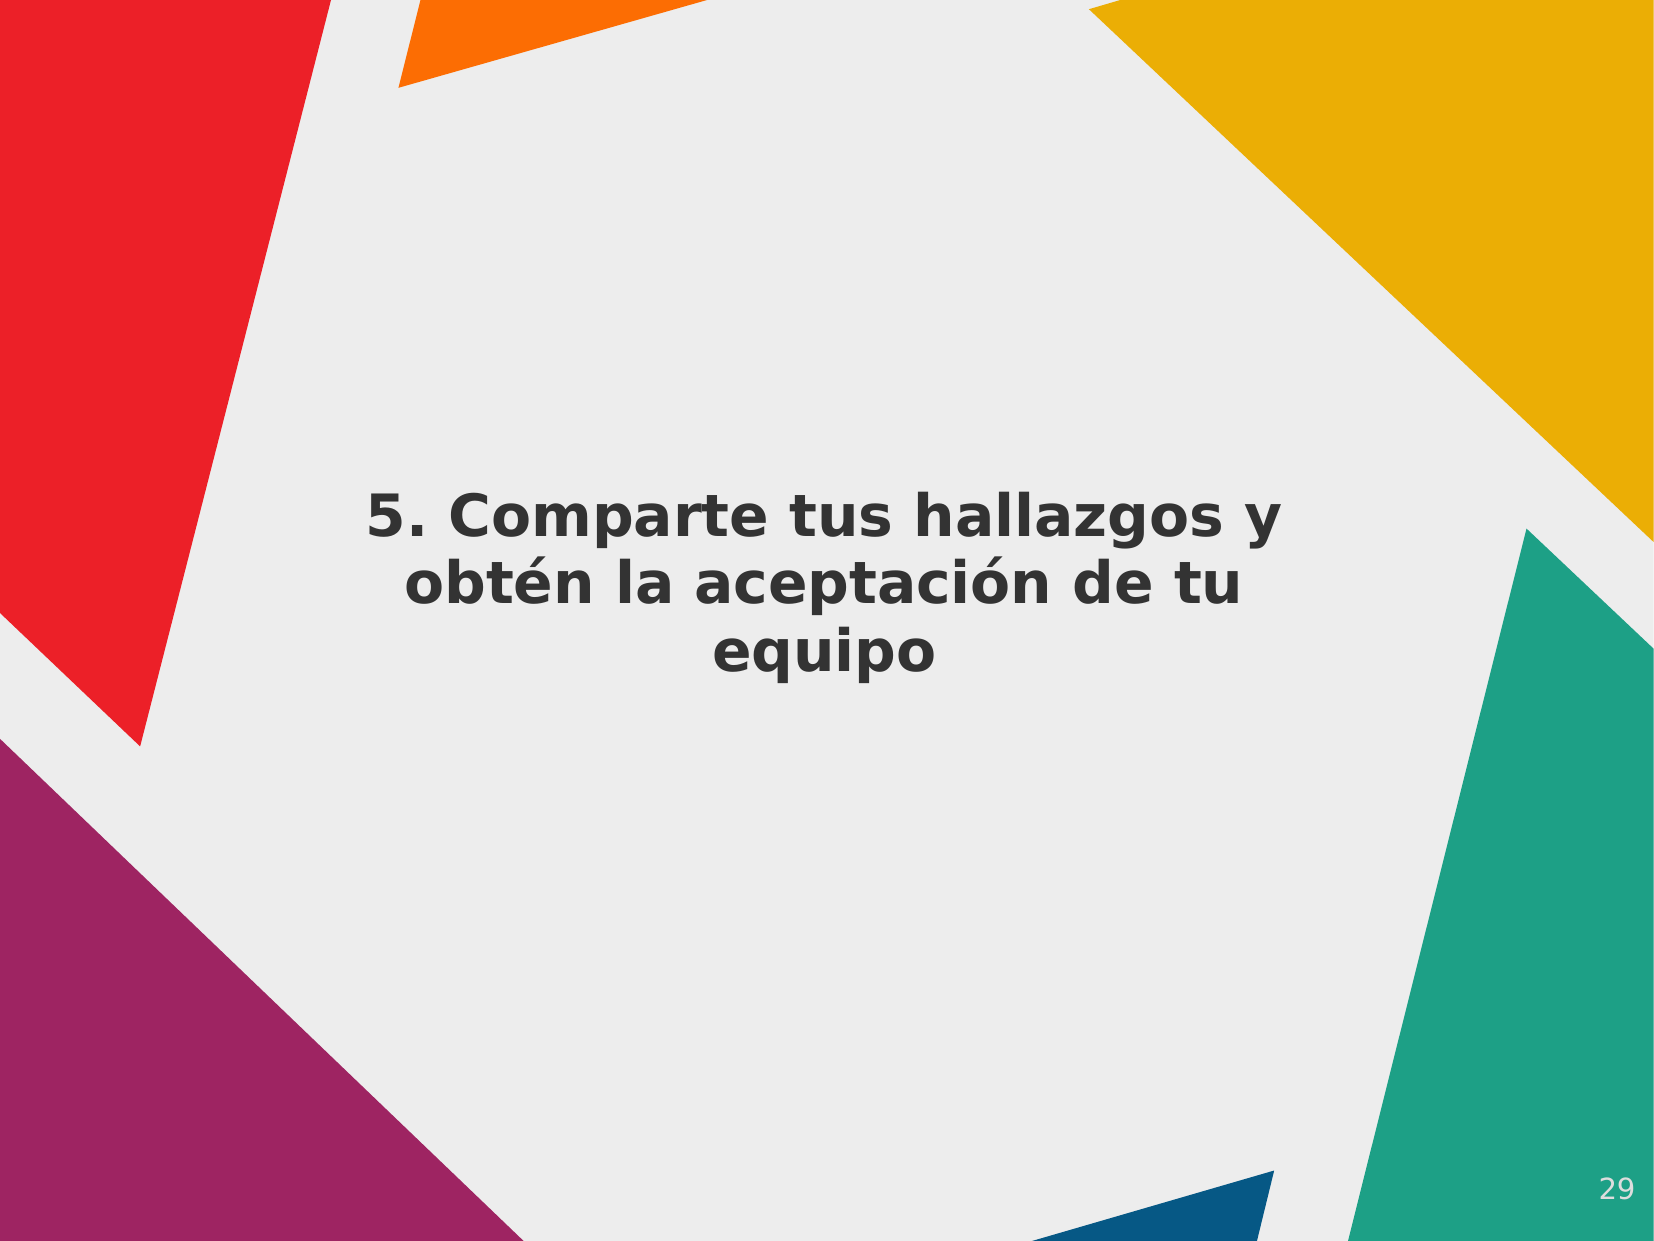

# 5. Comparte tus hallazgos y obtén la aceptación de tu equipo
29